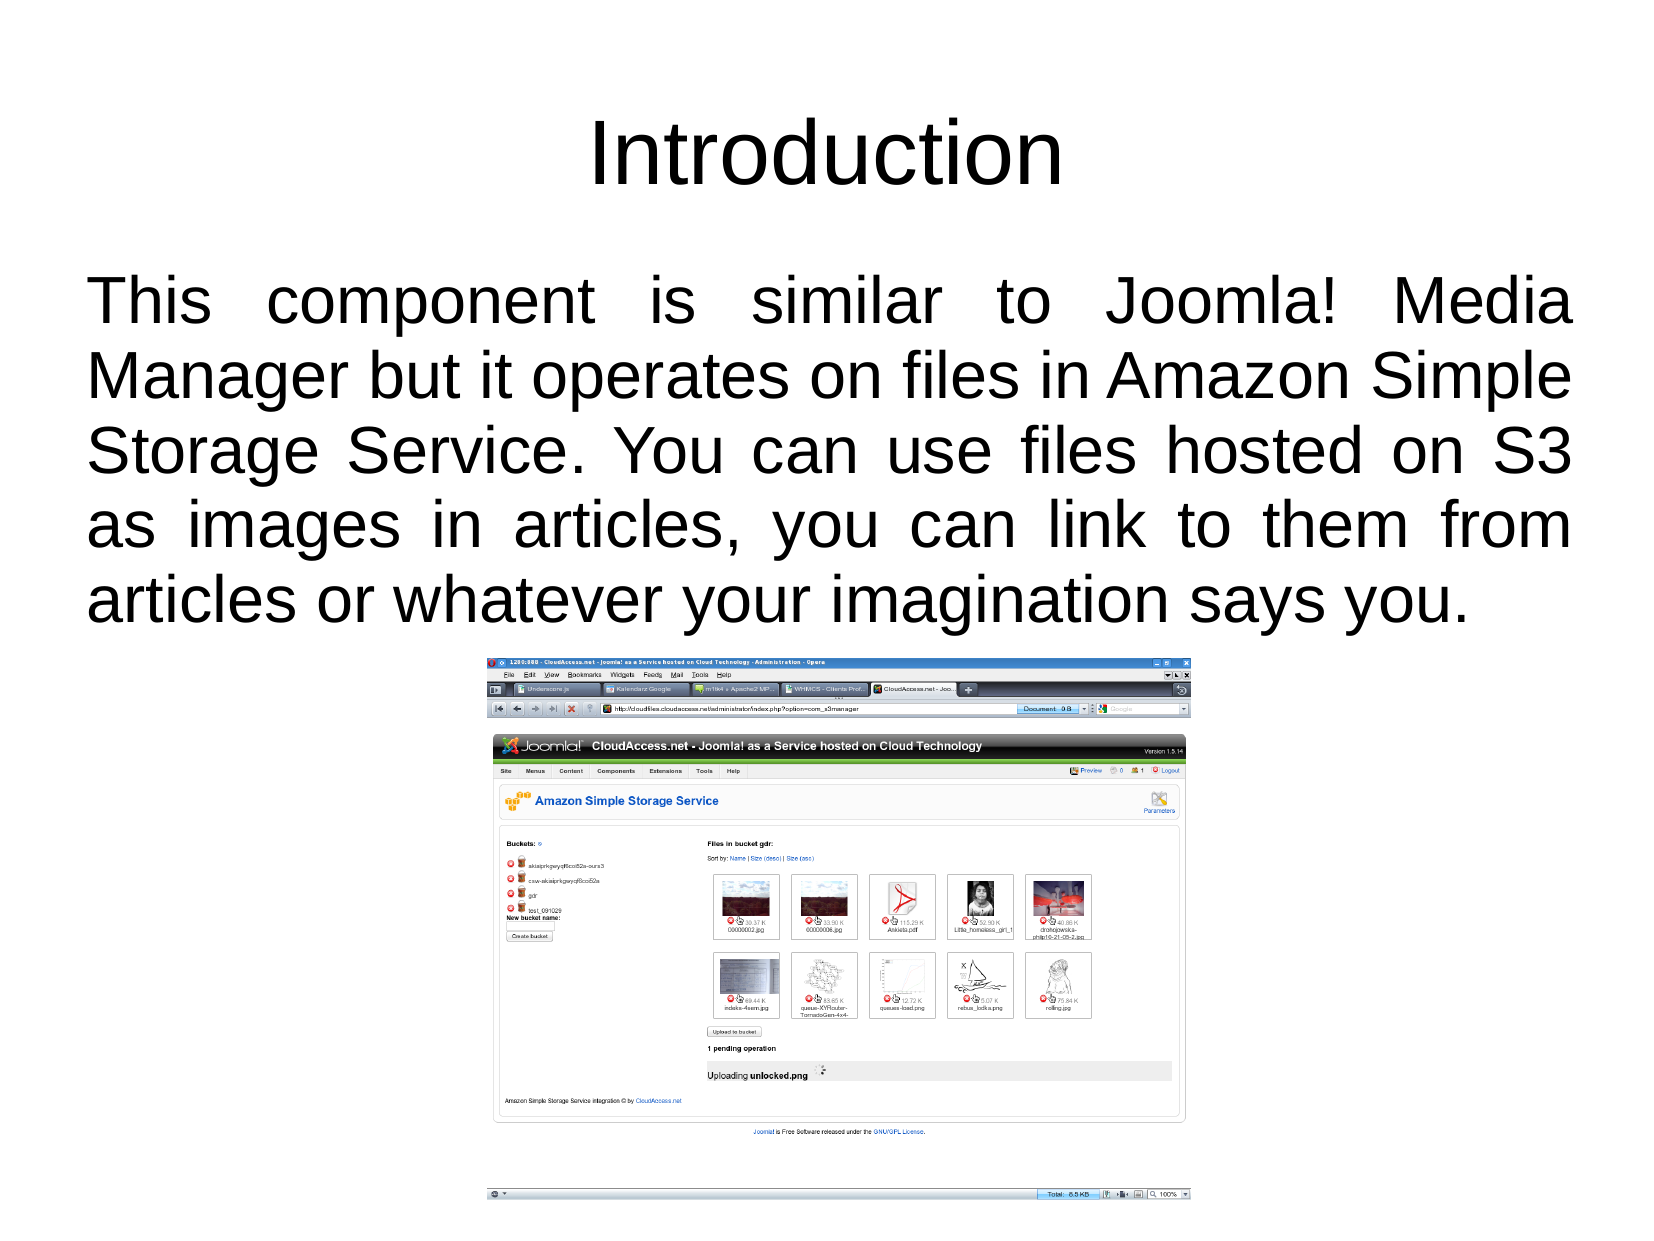

# Introduction
This component is similar to Joomla! Media Manager but it operates on files in Amazon Simple Storage Service. You can use files hosted on S3 as images in articles, you can link to them from articles or whatever your imagination says you.